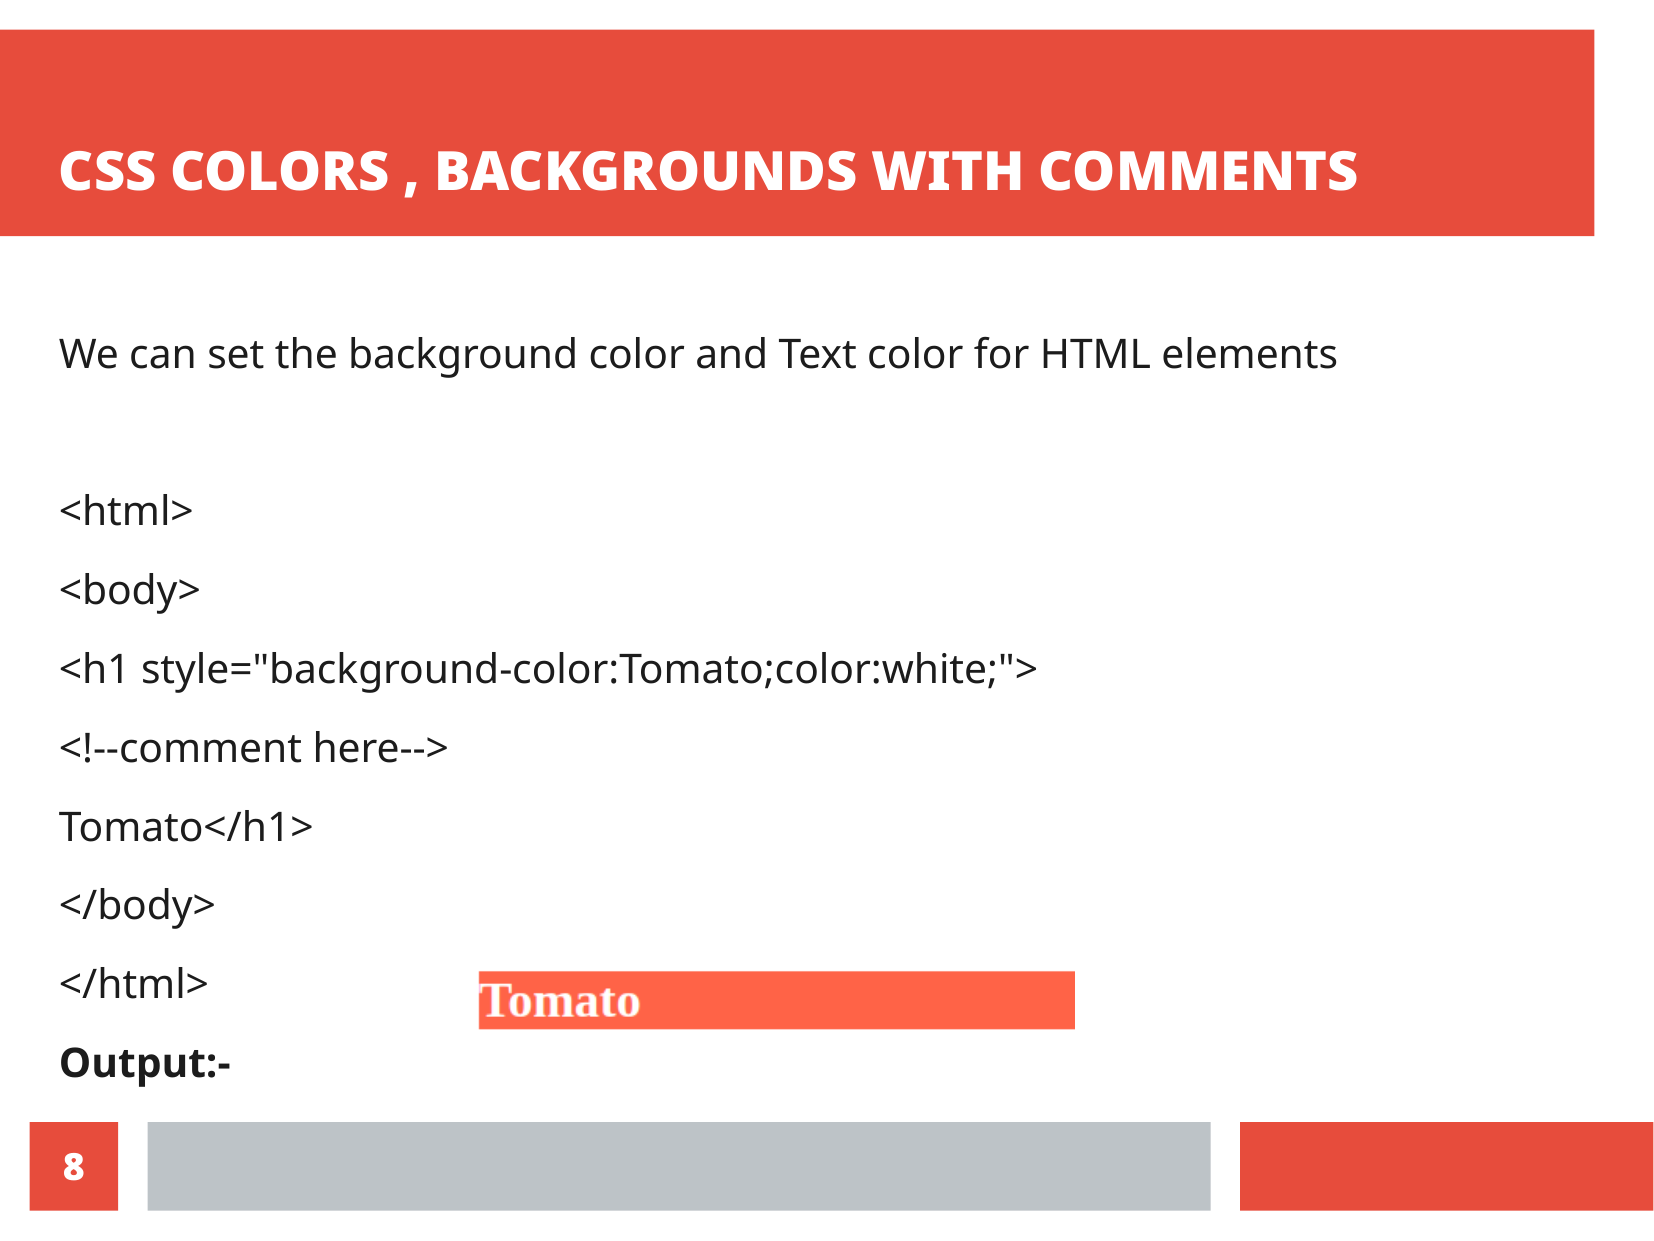

# CSS COLORS , BACKGROUNDS WITH COMMENTS
We can set the background color and Text color for HTML elements
<html>
<body>
<h1 style="background-color:Tomato;color:white;">
<!--comment here-->
Tomato</h1>
</body>
</html>
Output:-
8